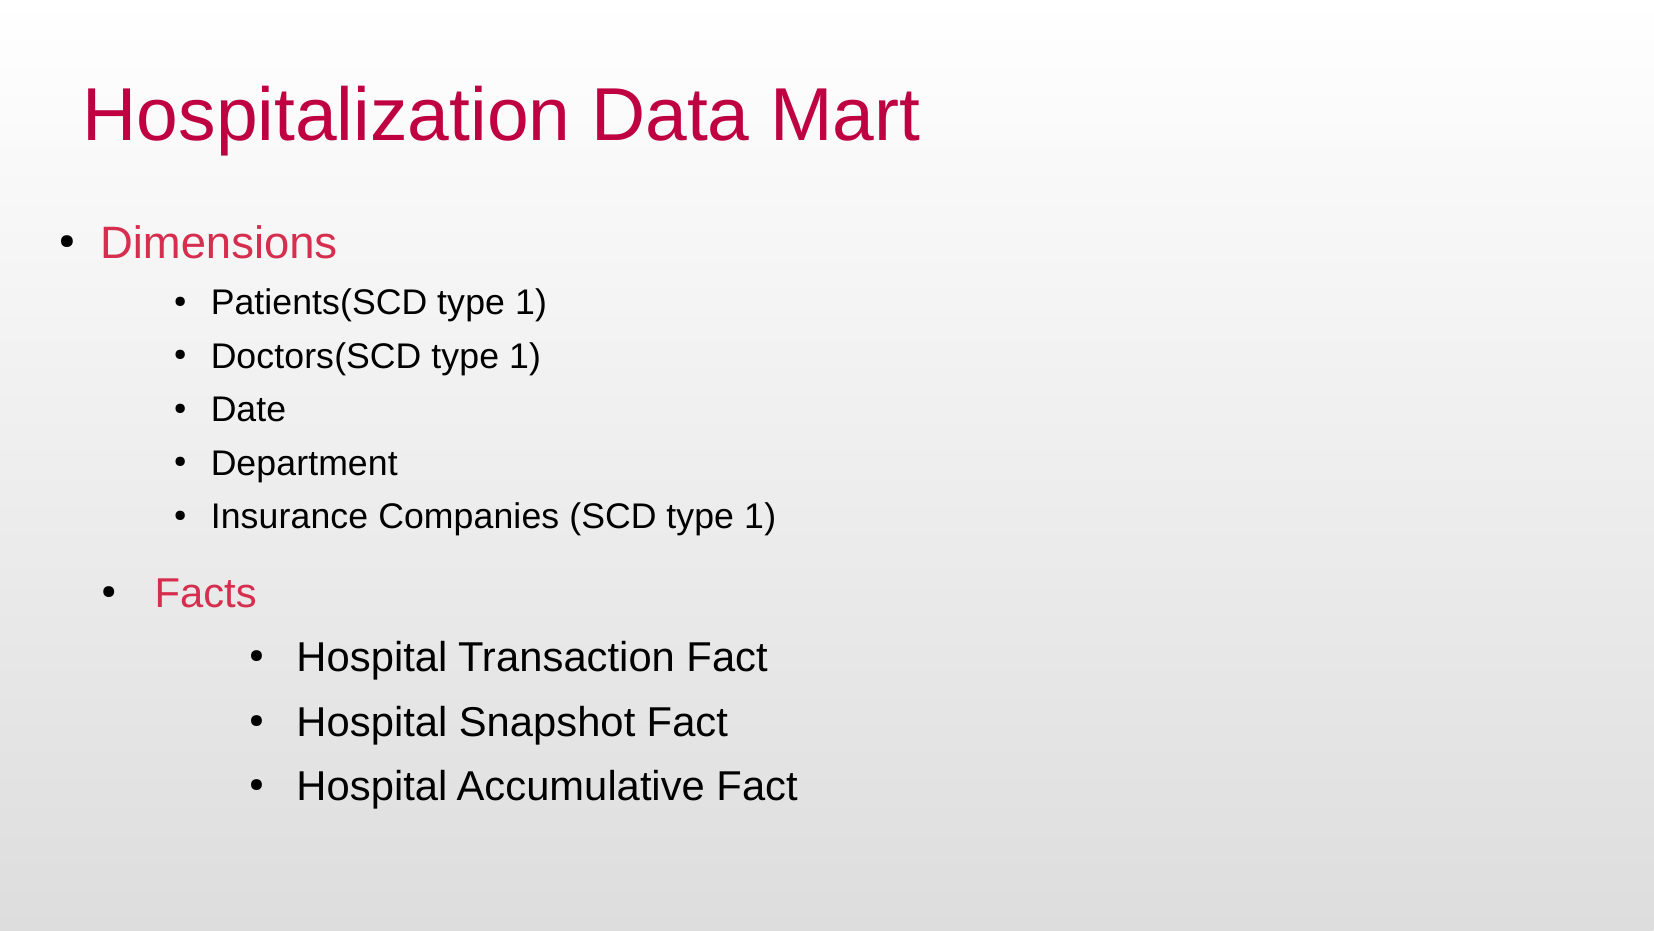

# Hospitalization Data Mart
Dimensions
Patients(SCD type 1)
Doctors(SCD type 1)
Date
Department
Insurance Companies (SCD type 1)
Facts
Hospital Transaction Fact
Hospital Snapshot Fact
Hospital Accumulative Fact